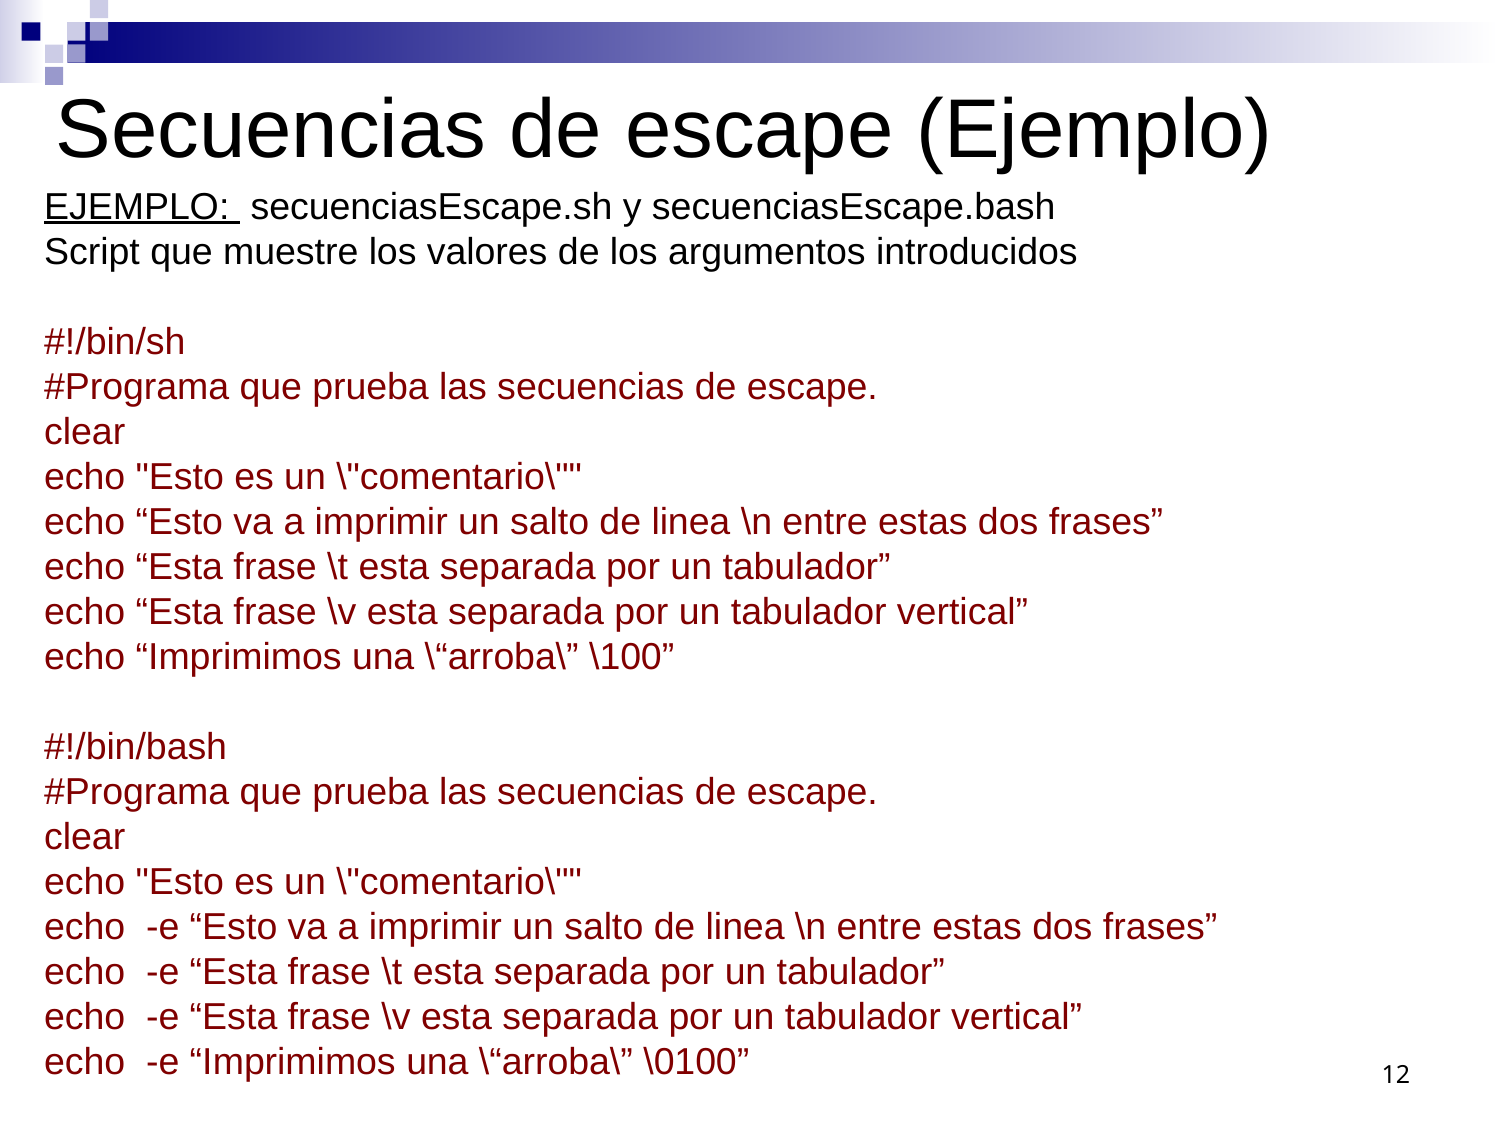

Secuencias de escape (Ejemplo)
EJEMPLO: secuenciasEscape.sh y secuenciasEscape.bash
Script que muestre los valores de los argumentos introducidos
#!/bin/sh
#Programa que prueba las secuencias de escape.
clear
echo "Esto es un \"comentario\""
echo “Esto va a imprimir un salto de linea \n entre estas dos frases”
echo “Esta frase \t esta separada por un tabulador”
echo “Esta frase \v esta separada por un tabulador vertical”
echo “Imprimimos una \“arroba\” \100”
#!/bin/bash
#Programa que prueba las secuencias de escape.
clear
echo "Esto es un \"comentario\""
echo -e “Esto va a imprimir un salto de linea \n entre estas dos frases”
echo -e “Esta frase \t esta separada por un tabulador”
echo -e “Esta frase \v esta separada por un tabulador vertical”
echo -e “Imprimimos una \“arroba\” \0100”